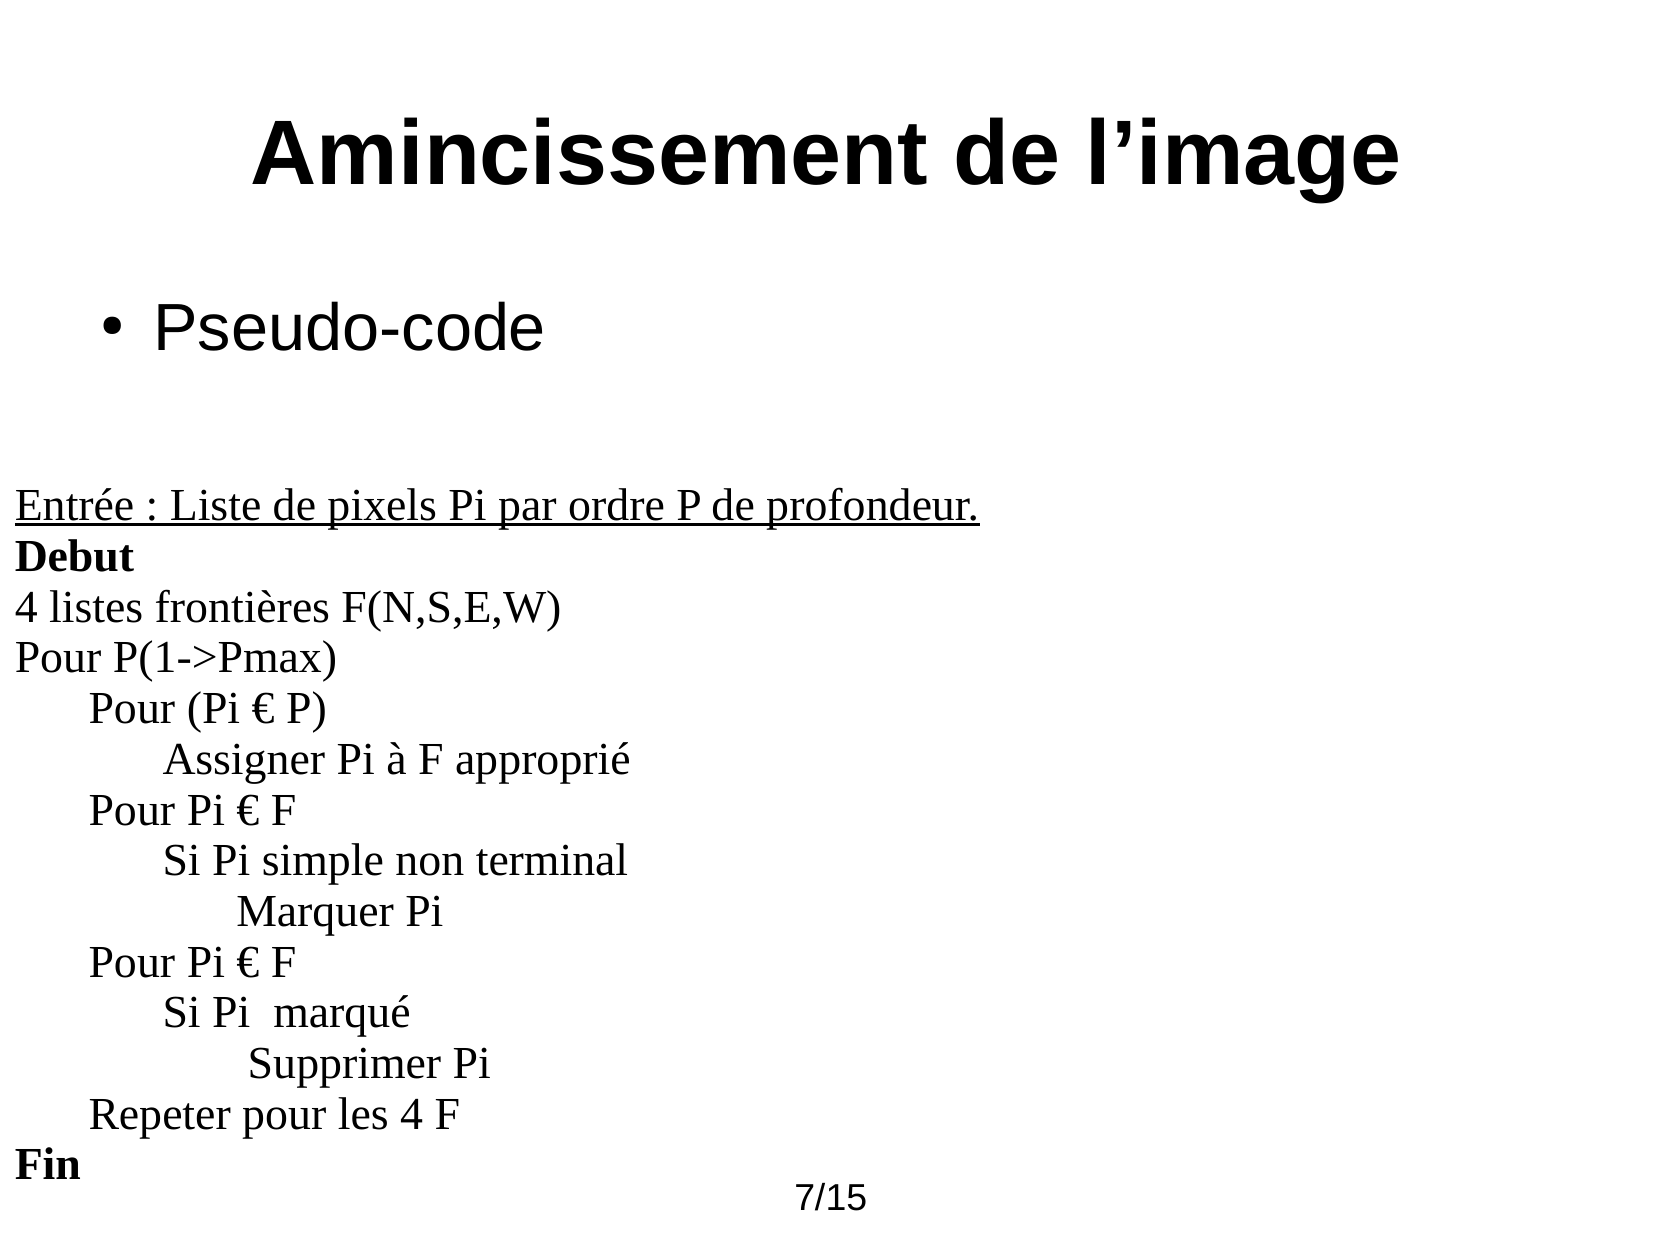

# Amincissement de l’image
Pseudo-code
Entrée : Liste de pixels Pi par ordre P de profondeur.
Debut
4 listes frontières F(N,S,E,W)
Pour P(1->Pmax)
	Pour (Pi € P)
		Assigner Pi à F approprié
	Pour Pi € F
		Si Pi simple non terminal
			Marquer Pi
	Pour Pi € F
		Si Pi marqué
			 Supprimer Pi
	Repeter pour les 4 F
Fin
7/15